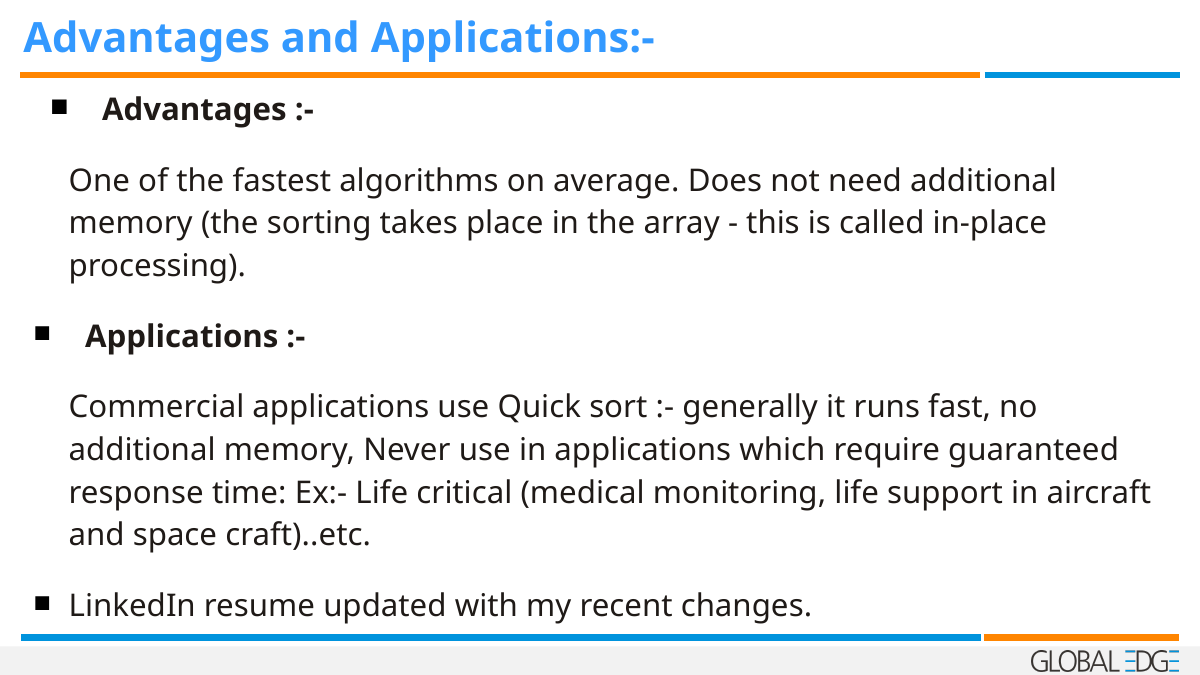

# Advantages and Applications:-
Advantages :-
One of the fastest algorithms on average. Does not need additional memory (the sorting takes place in the array - this is called in-place processing).
 Applications :-
Commercial applications use Quick sort :- generally it runs fast, no additional memory, Never use in applications which require guaranteed response time: Ex:- Life critical (medical monitoring, life support in aircraft and space craft)..etc.
LinkedIn resume updated with my recent changes.